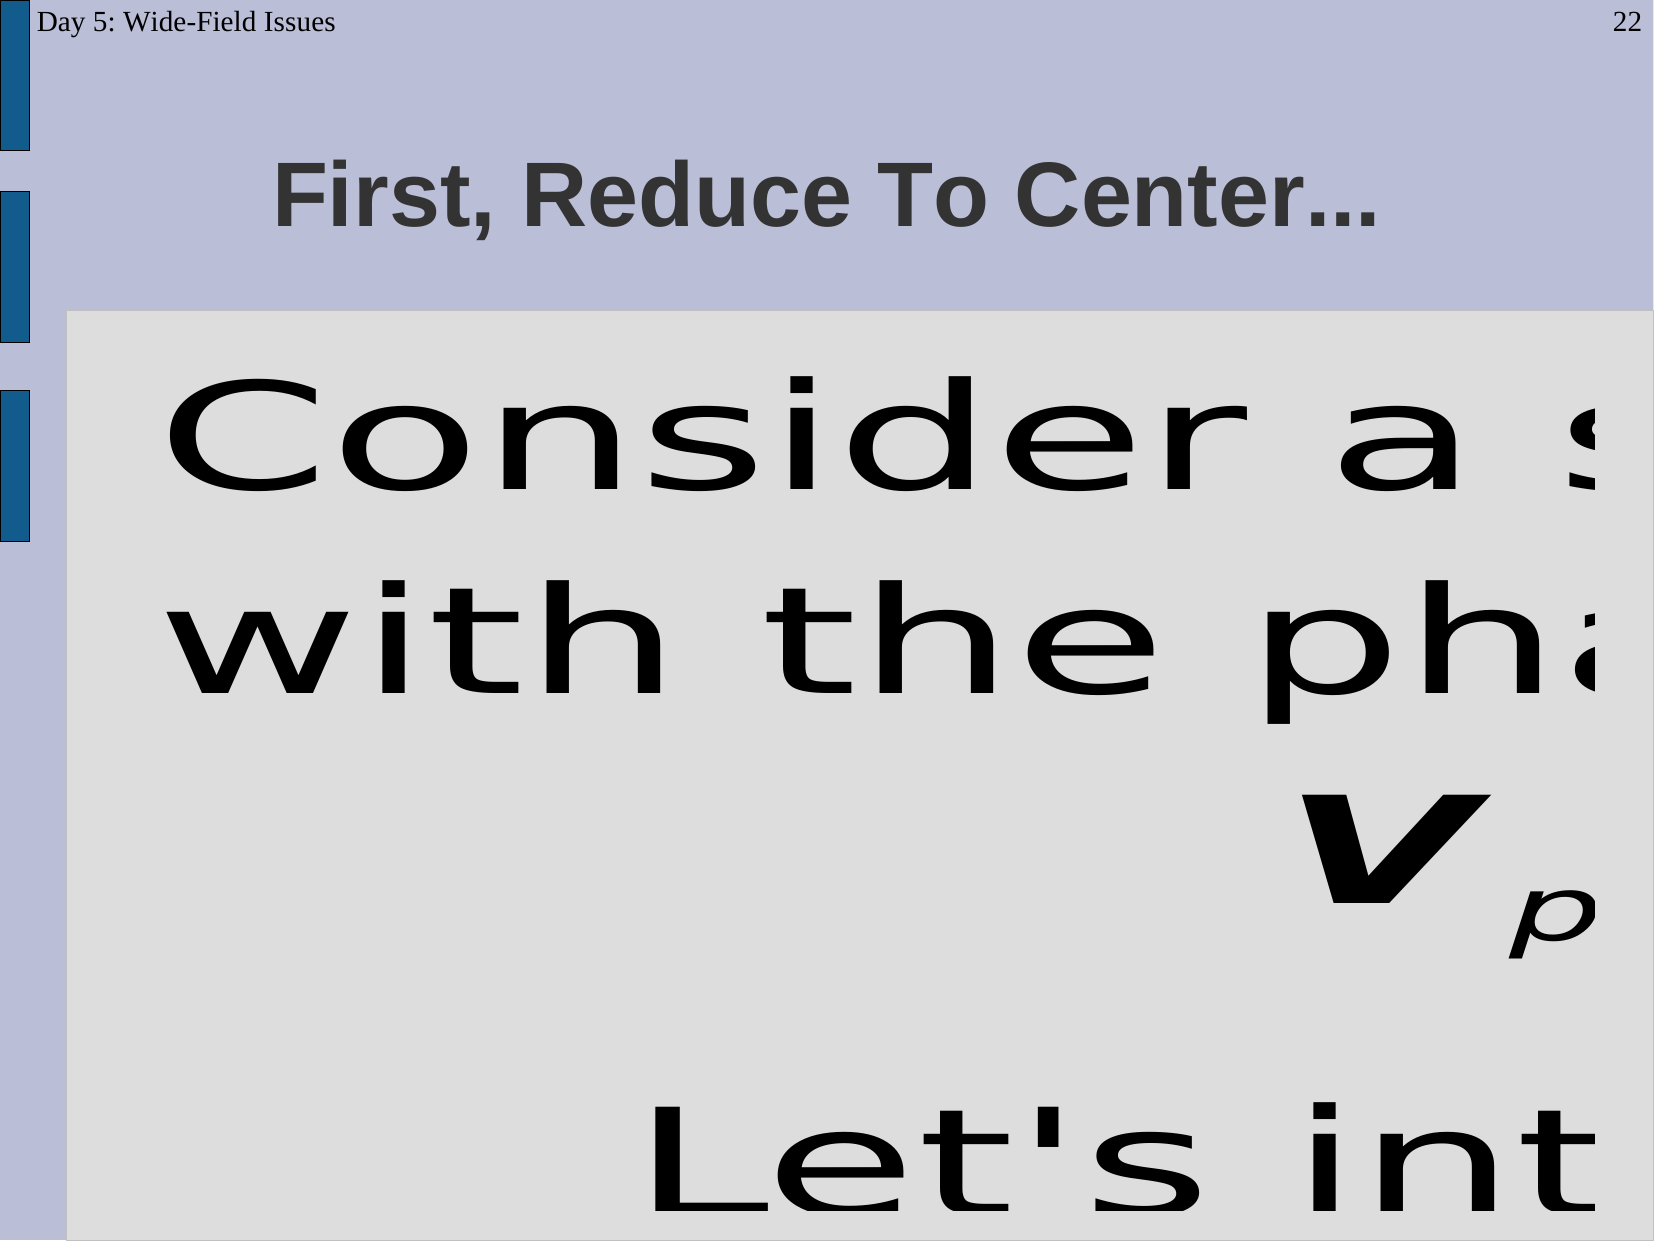

Day 5: Wide-Field Issues
22
# First, Reduce To Center...